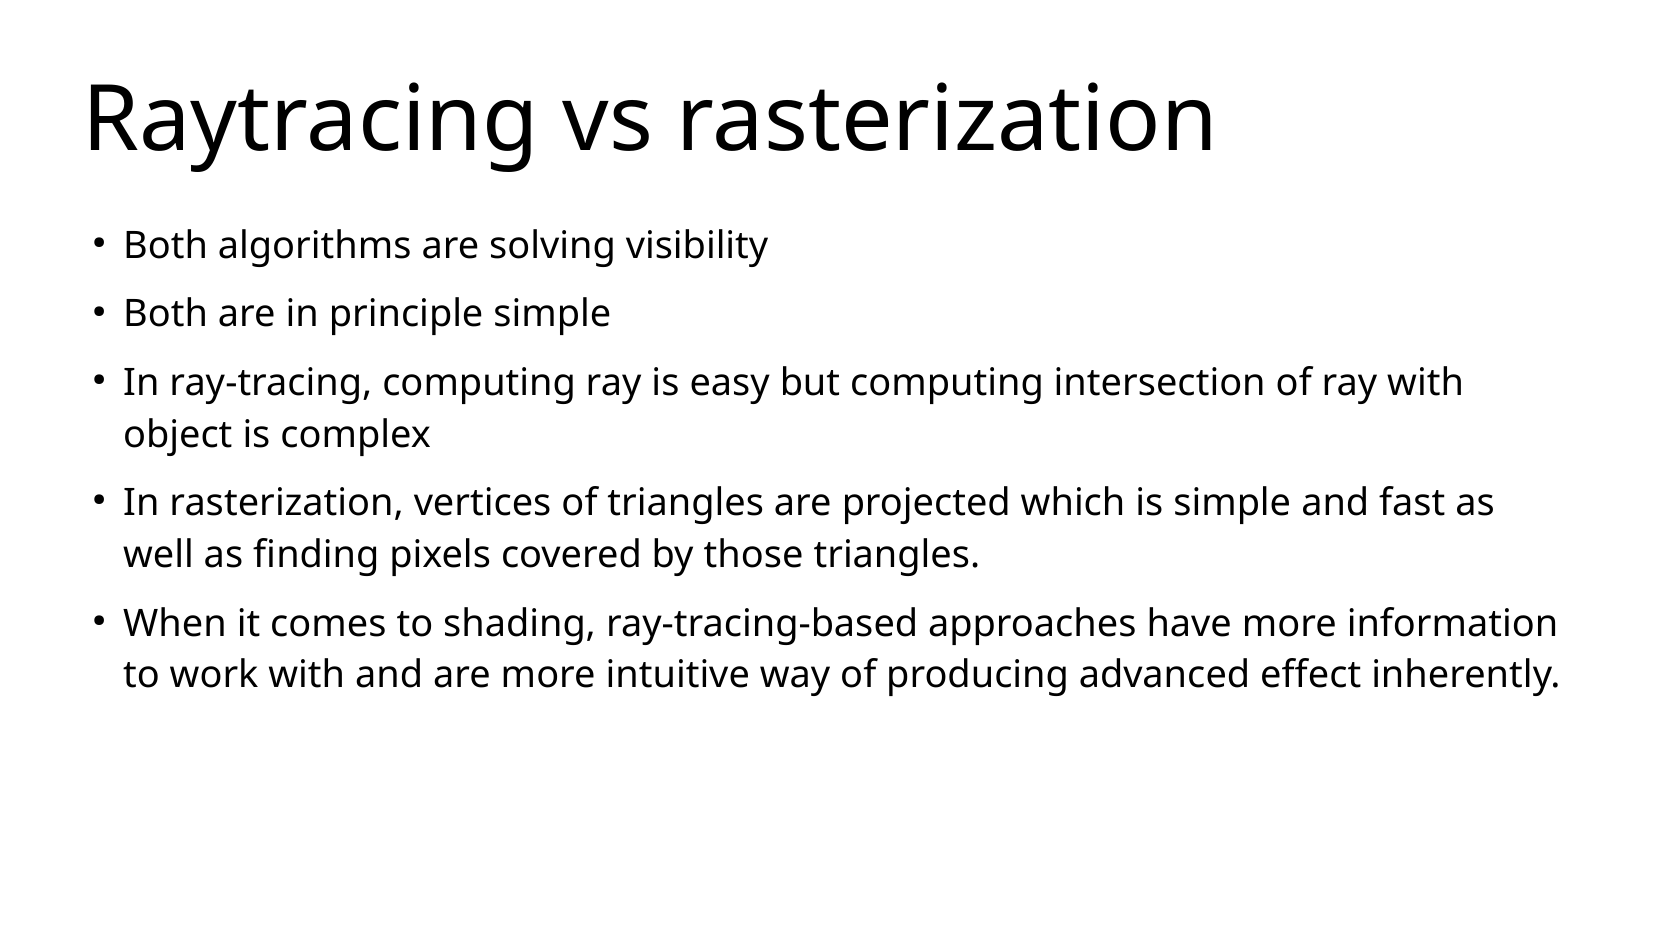

# Raytracing vs rasterization
Both algorithms are solving visibility
Both are in principle simple
In ray-tracing, computing ray is easy but computing intersection of ray with object is complex
In rasterization, vertices of triangles are projected which is simple and fast as well as finding pixels covered by those triangles.
When it comes to shading, ray-tracing-based approaches have more information to work with and are more intuitive way of producing advanced effect inherently.